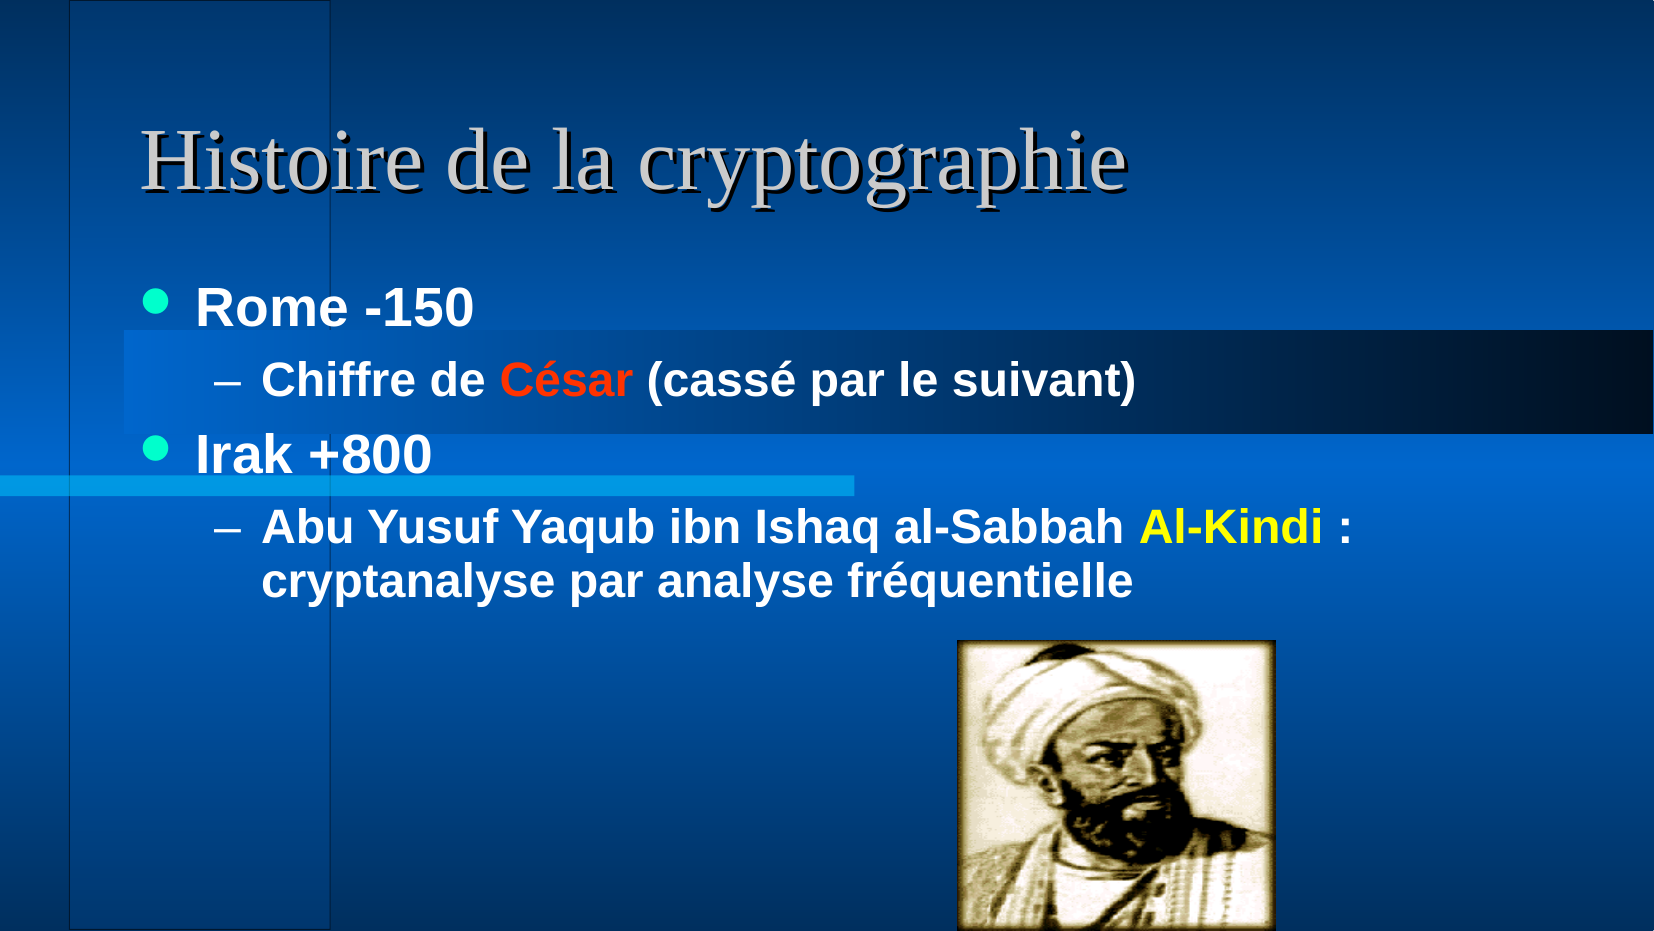

# Histoire de la cryptographie
Rome -150
Chiffre de César (cassé par le suivant)
Irak +800
Abu Yusuf Yaqub ibn Ishaq al-Sabbah Al-Kindi : cryptanalyse par analyse fréquentielle